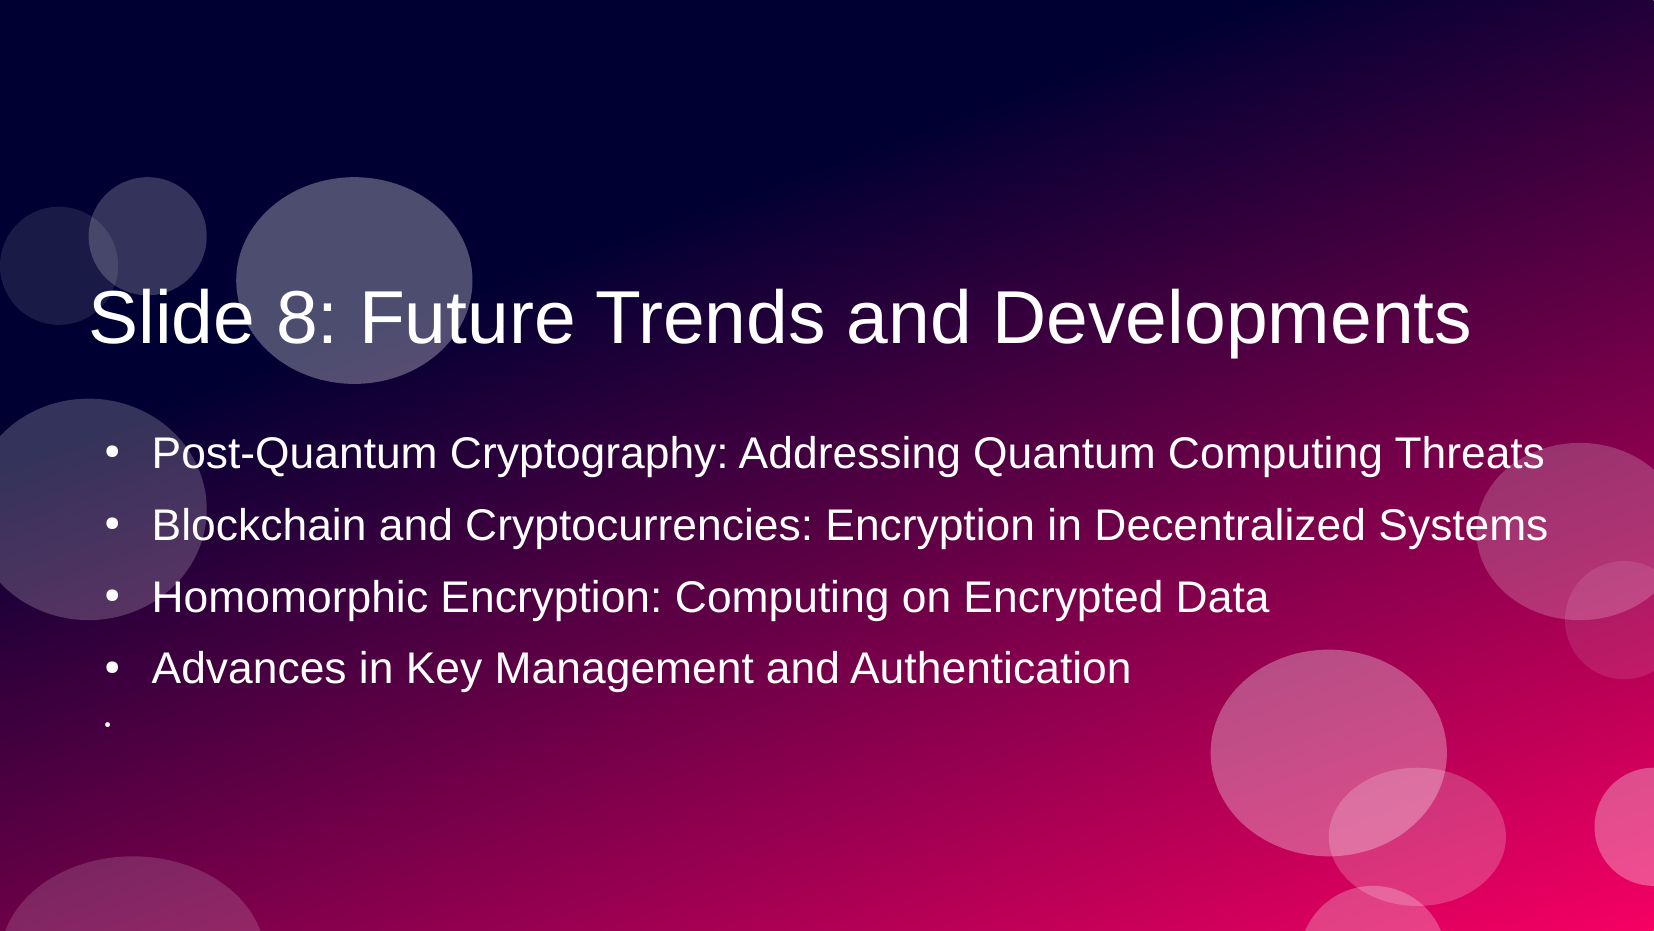

# Slide 8: Future Trends and Developments
Post-Quantum Cryptography: Addressing Quantum Computing Threats
Blockchain and Cryptocurrencies: Encryption in Decentralized Systems
Homomorphic Encryption: Computing on Encrypted Data
Advances in Key Management and Authentication